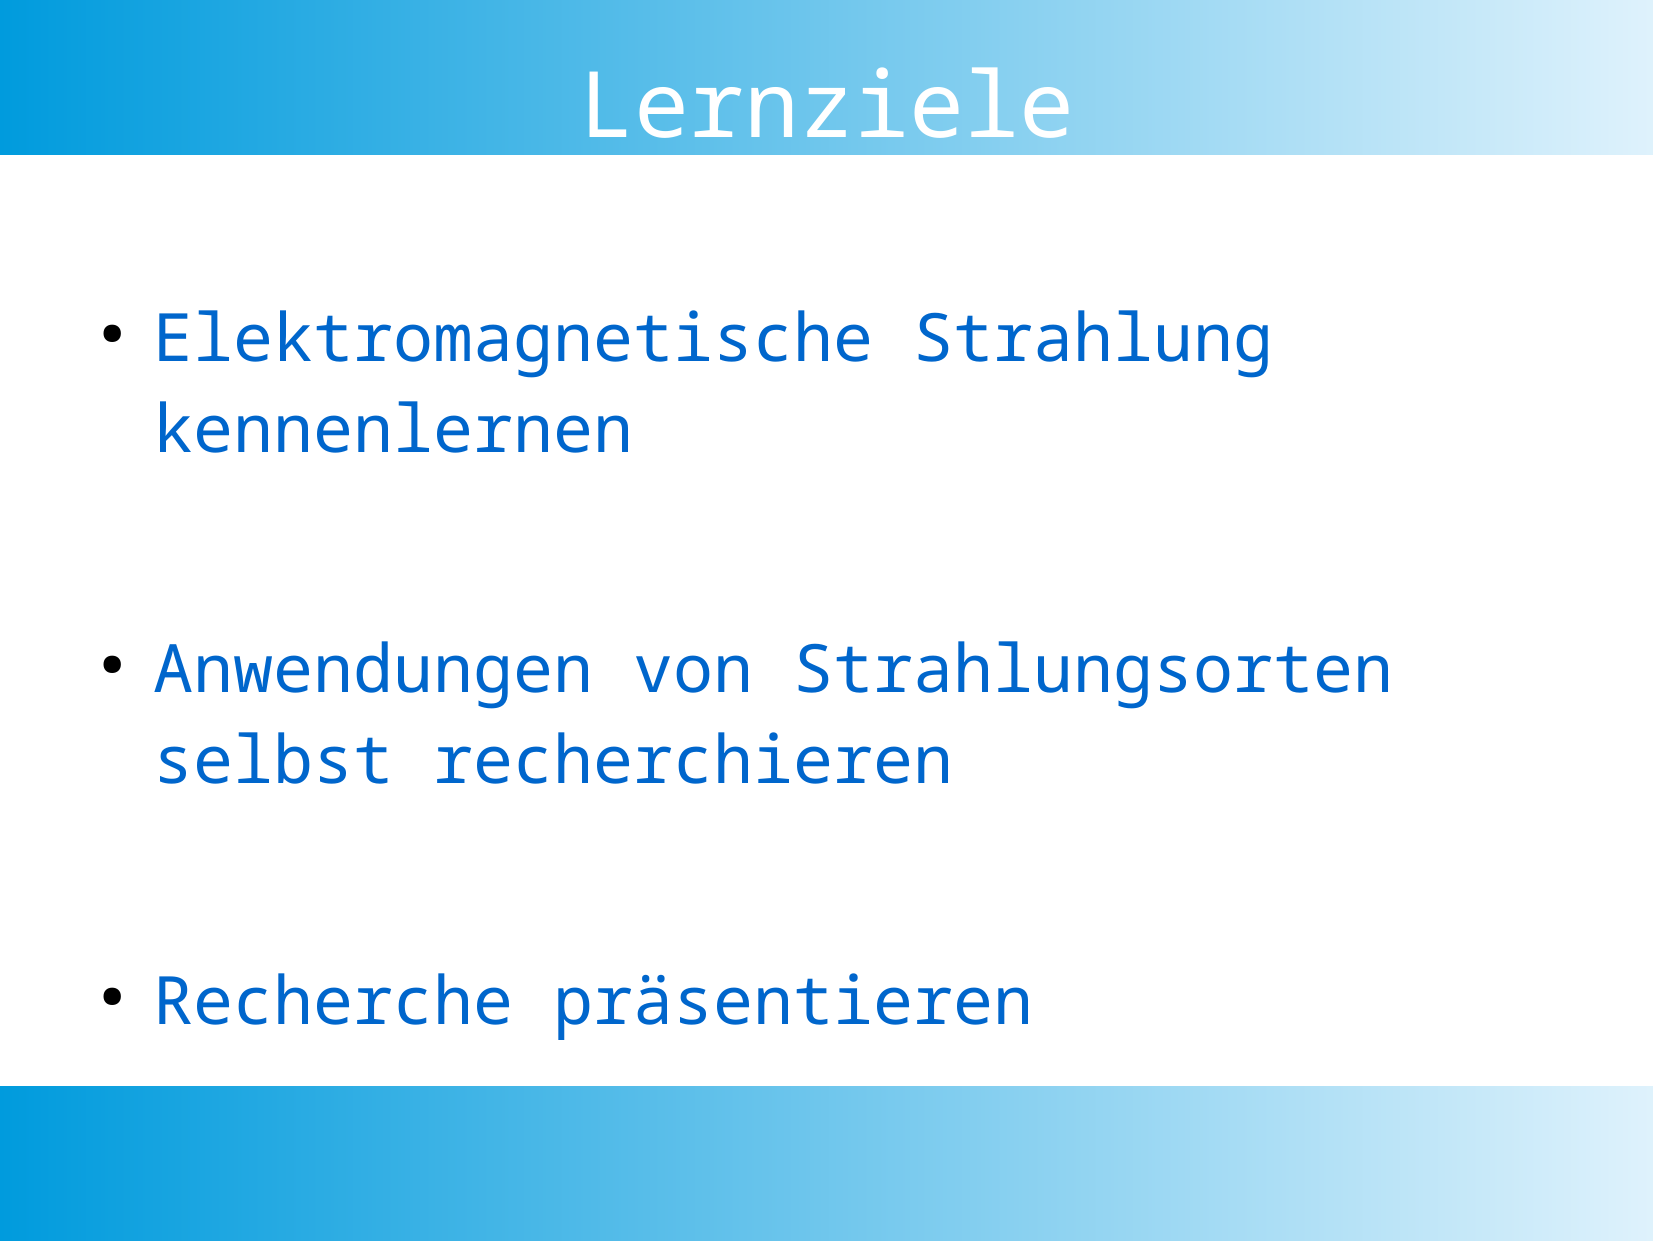

# Lernziele
Elektromagnetische Strahlung kennenlernen
Anwendungen von Strahlungsorten selbst recherchieren
Recherche präsentieren